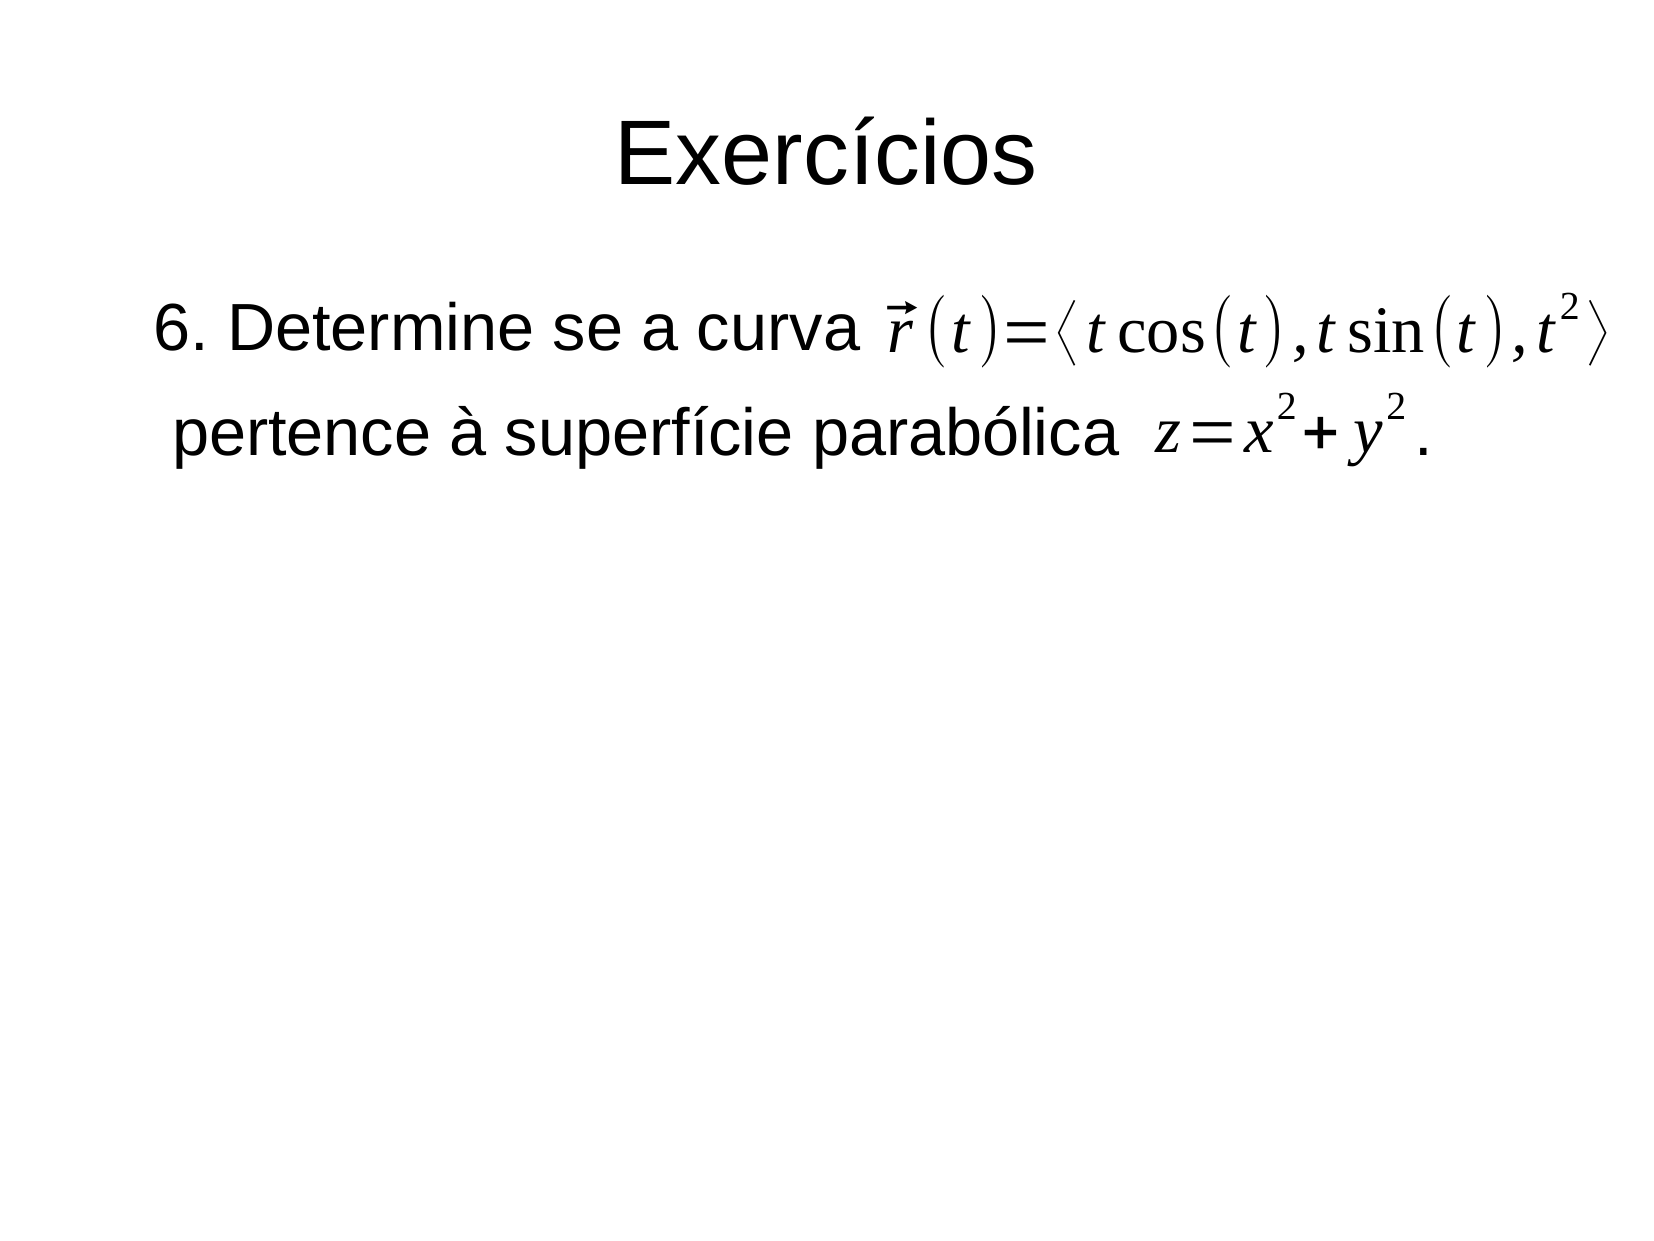

# Exercícios
6. Determine se a curva
 pertence à superfície parabólica .